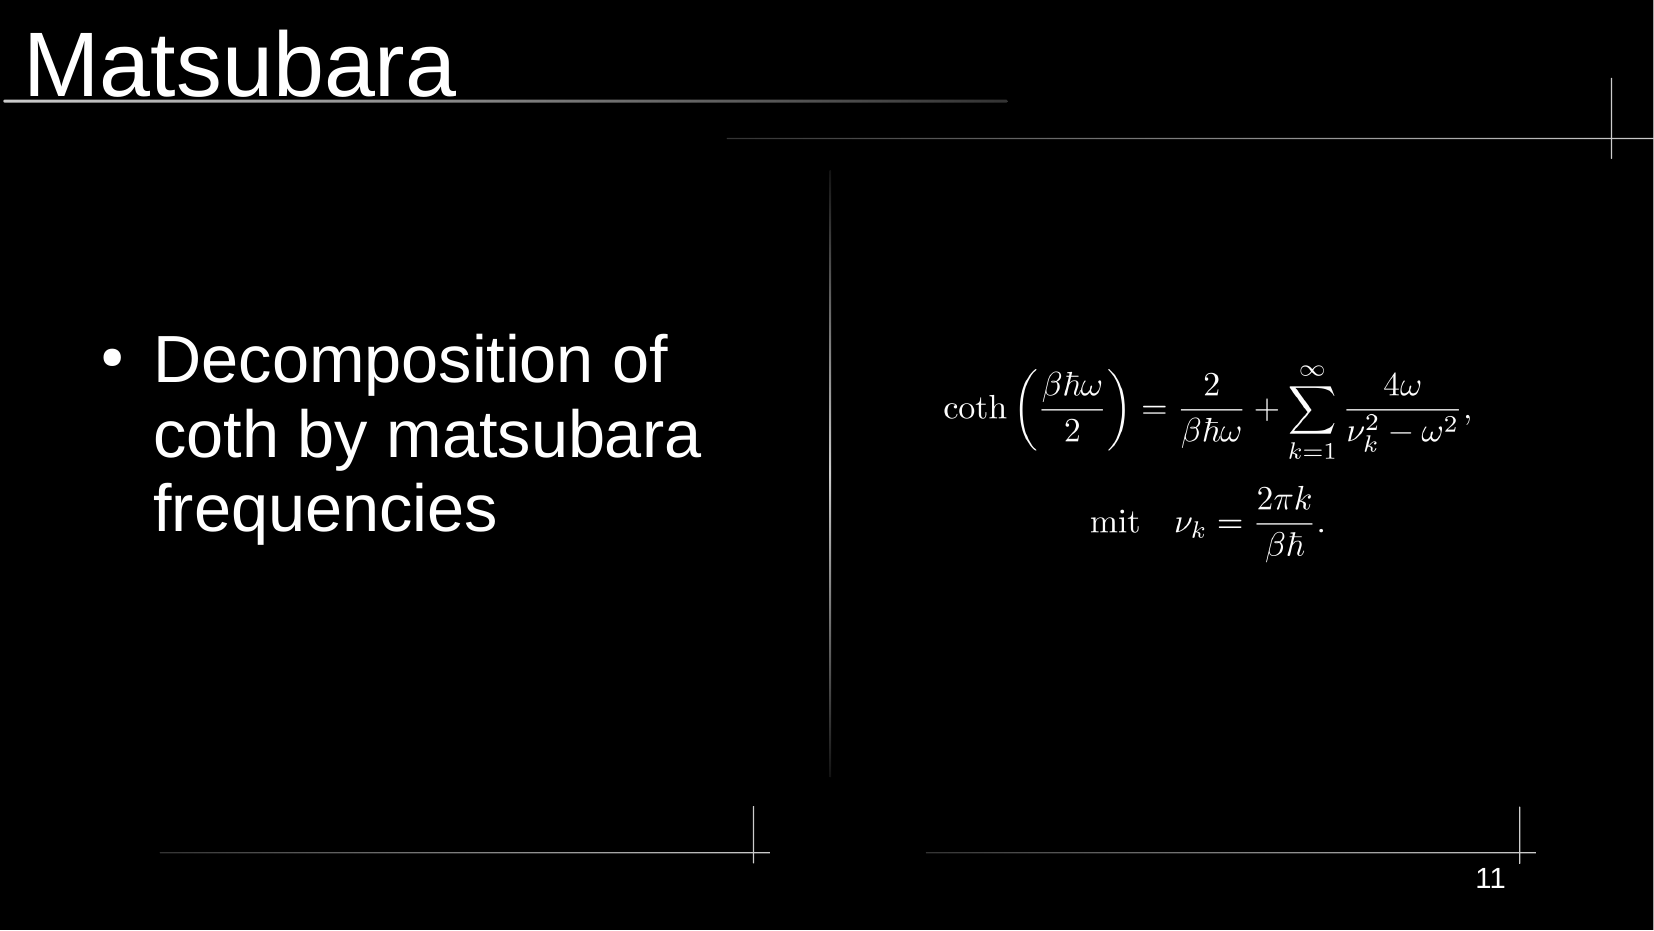

# Matsubara
Decomposition of coth by matsubara frequencies
11